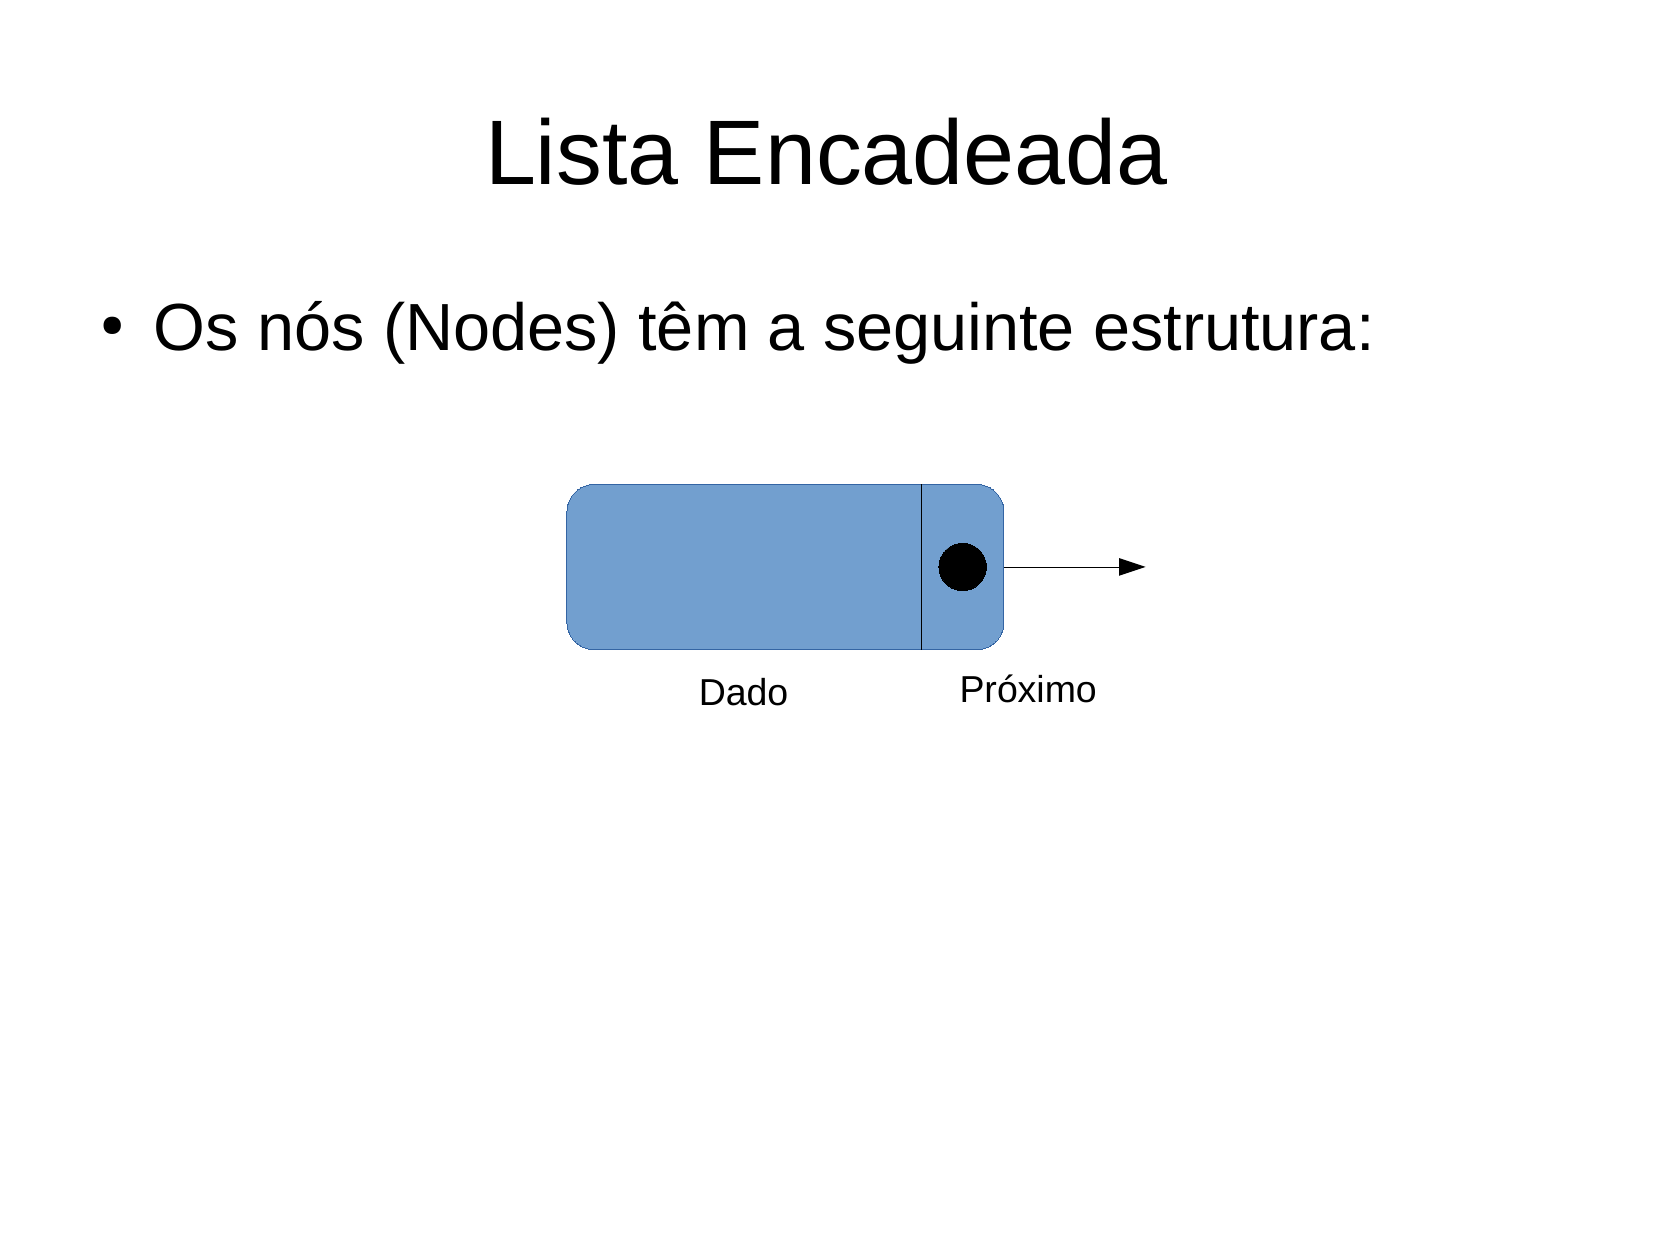

# Lista Encadeada
Os nós (Nodes) têm a seguinte estrutura:
Próximo
Dado